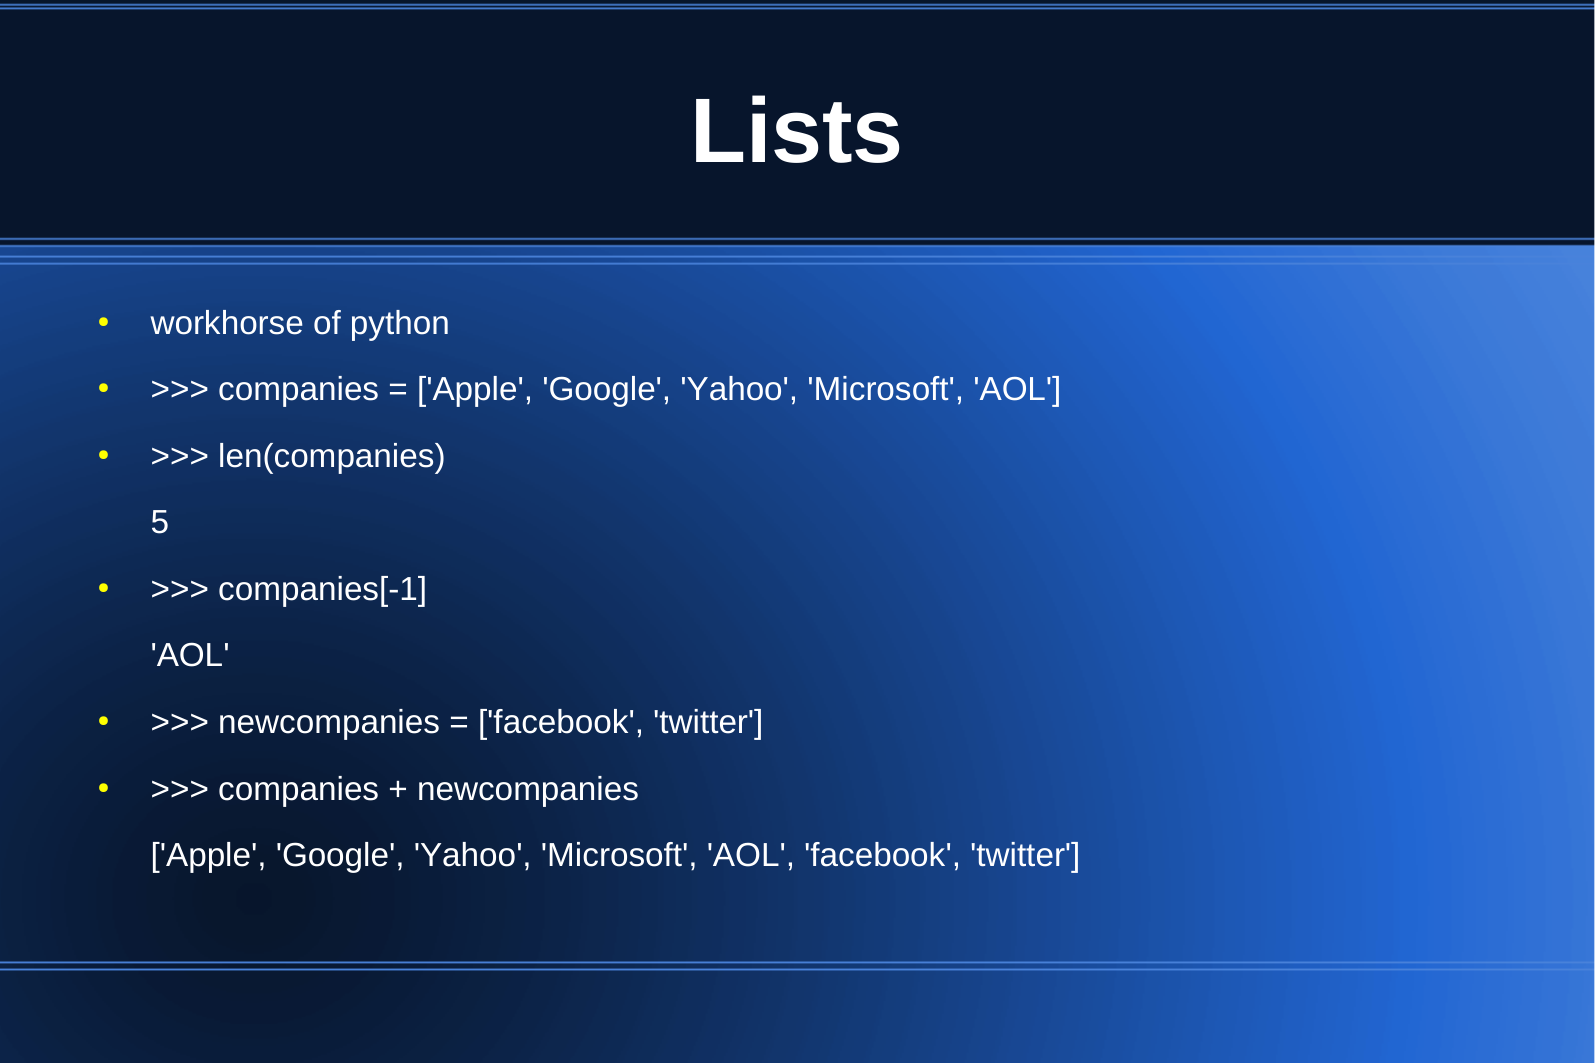

# Lists
workhorse of python
>>> companies = ['Apple', 'Google', 'Yahoo', 'Microsoft', 'AOL']
>>> len(companies)
5
>>> companies[-1]
'AOL'
>>> newcompanies = ['facebook', 'twitter']
>>> companies + newcompanies
['Apple', 'Google', 'Yahoo', 'Microsoft', 'AOL', 'facebook', 'twitter']